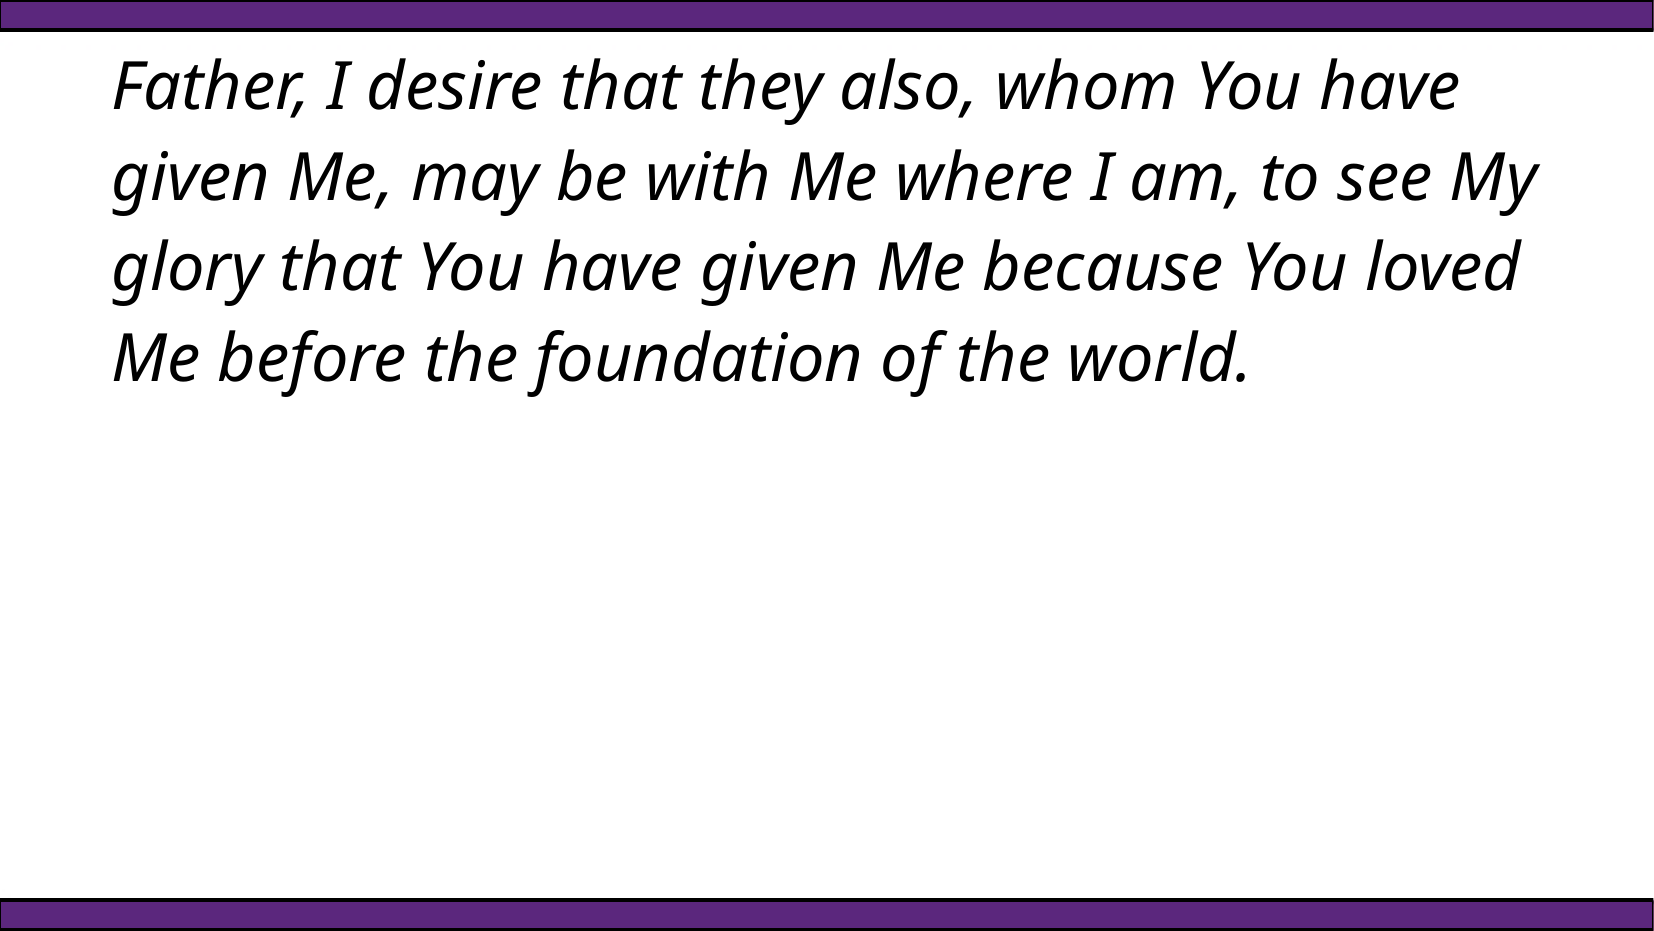

Father, I desire that they also, whom You have
 given Me, may be with Me where I am, to see My
 glory that You have given Me because You loved
 Me before the foundation of the world.